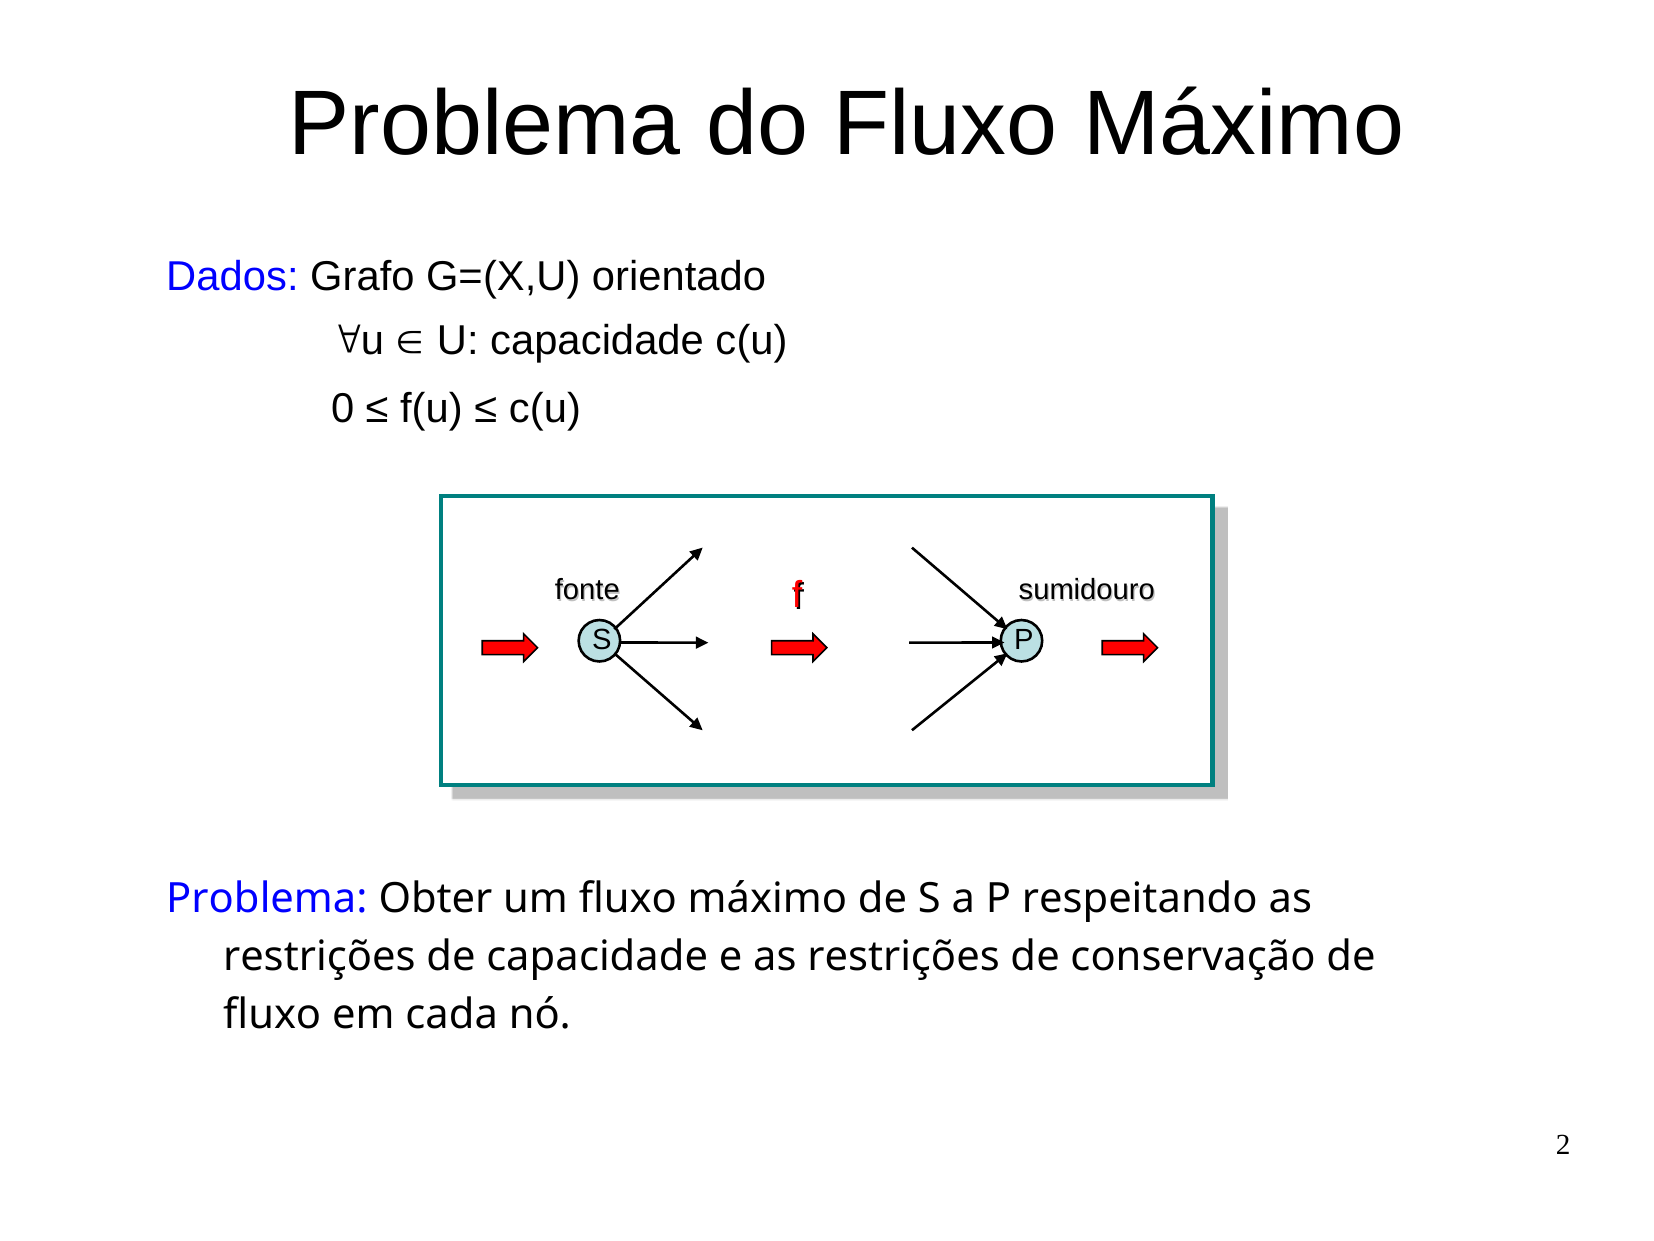

# Problema do Fluxo Máximo
Dados: Grafo G=(X,U) orientado
		 u  U: capacidade c(u)‏
		 0 ≤ f(u) ≤ c(u)‏
fonte
f
sumidouro
S
P
Problema: Obter um fluxo máximo de S a P respeitando as restrições de capacidade e as restrições de conservação de fluxo em cada nó.
2